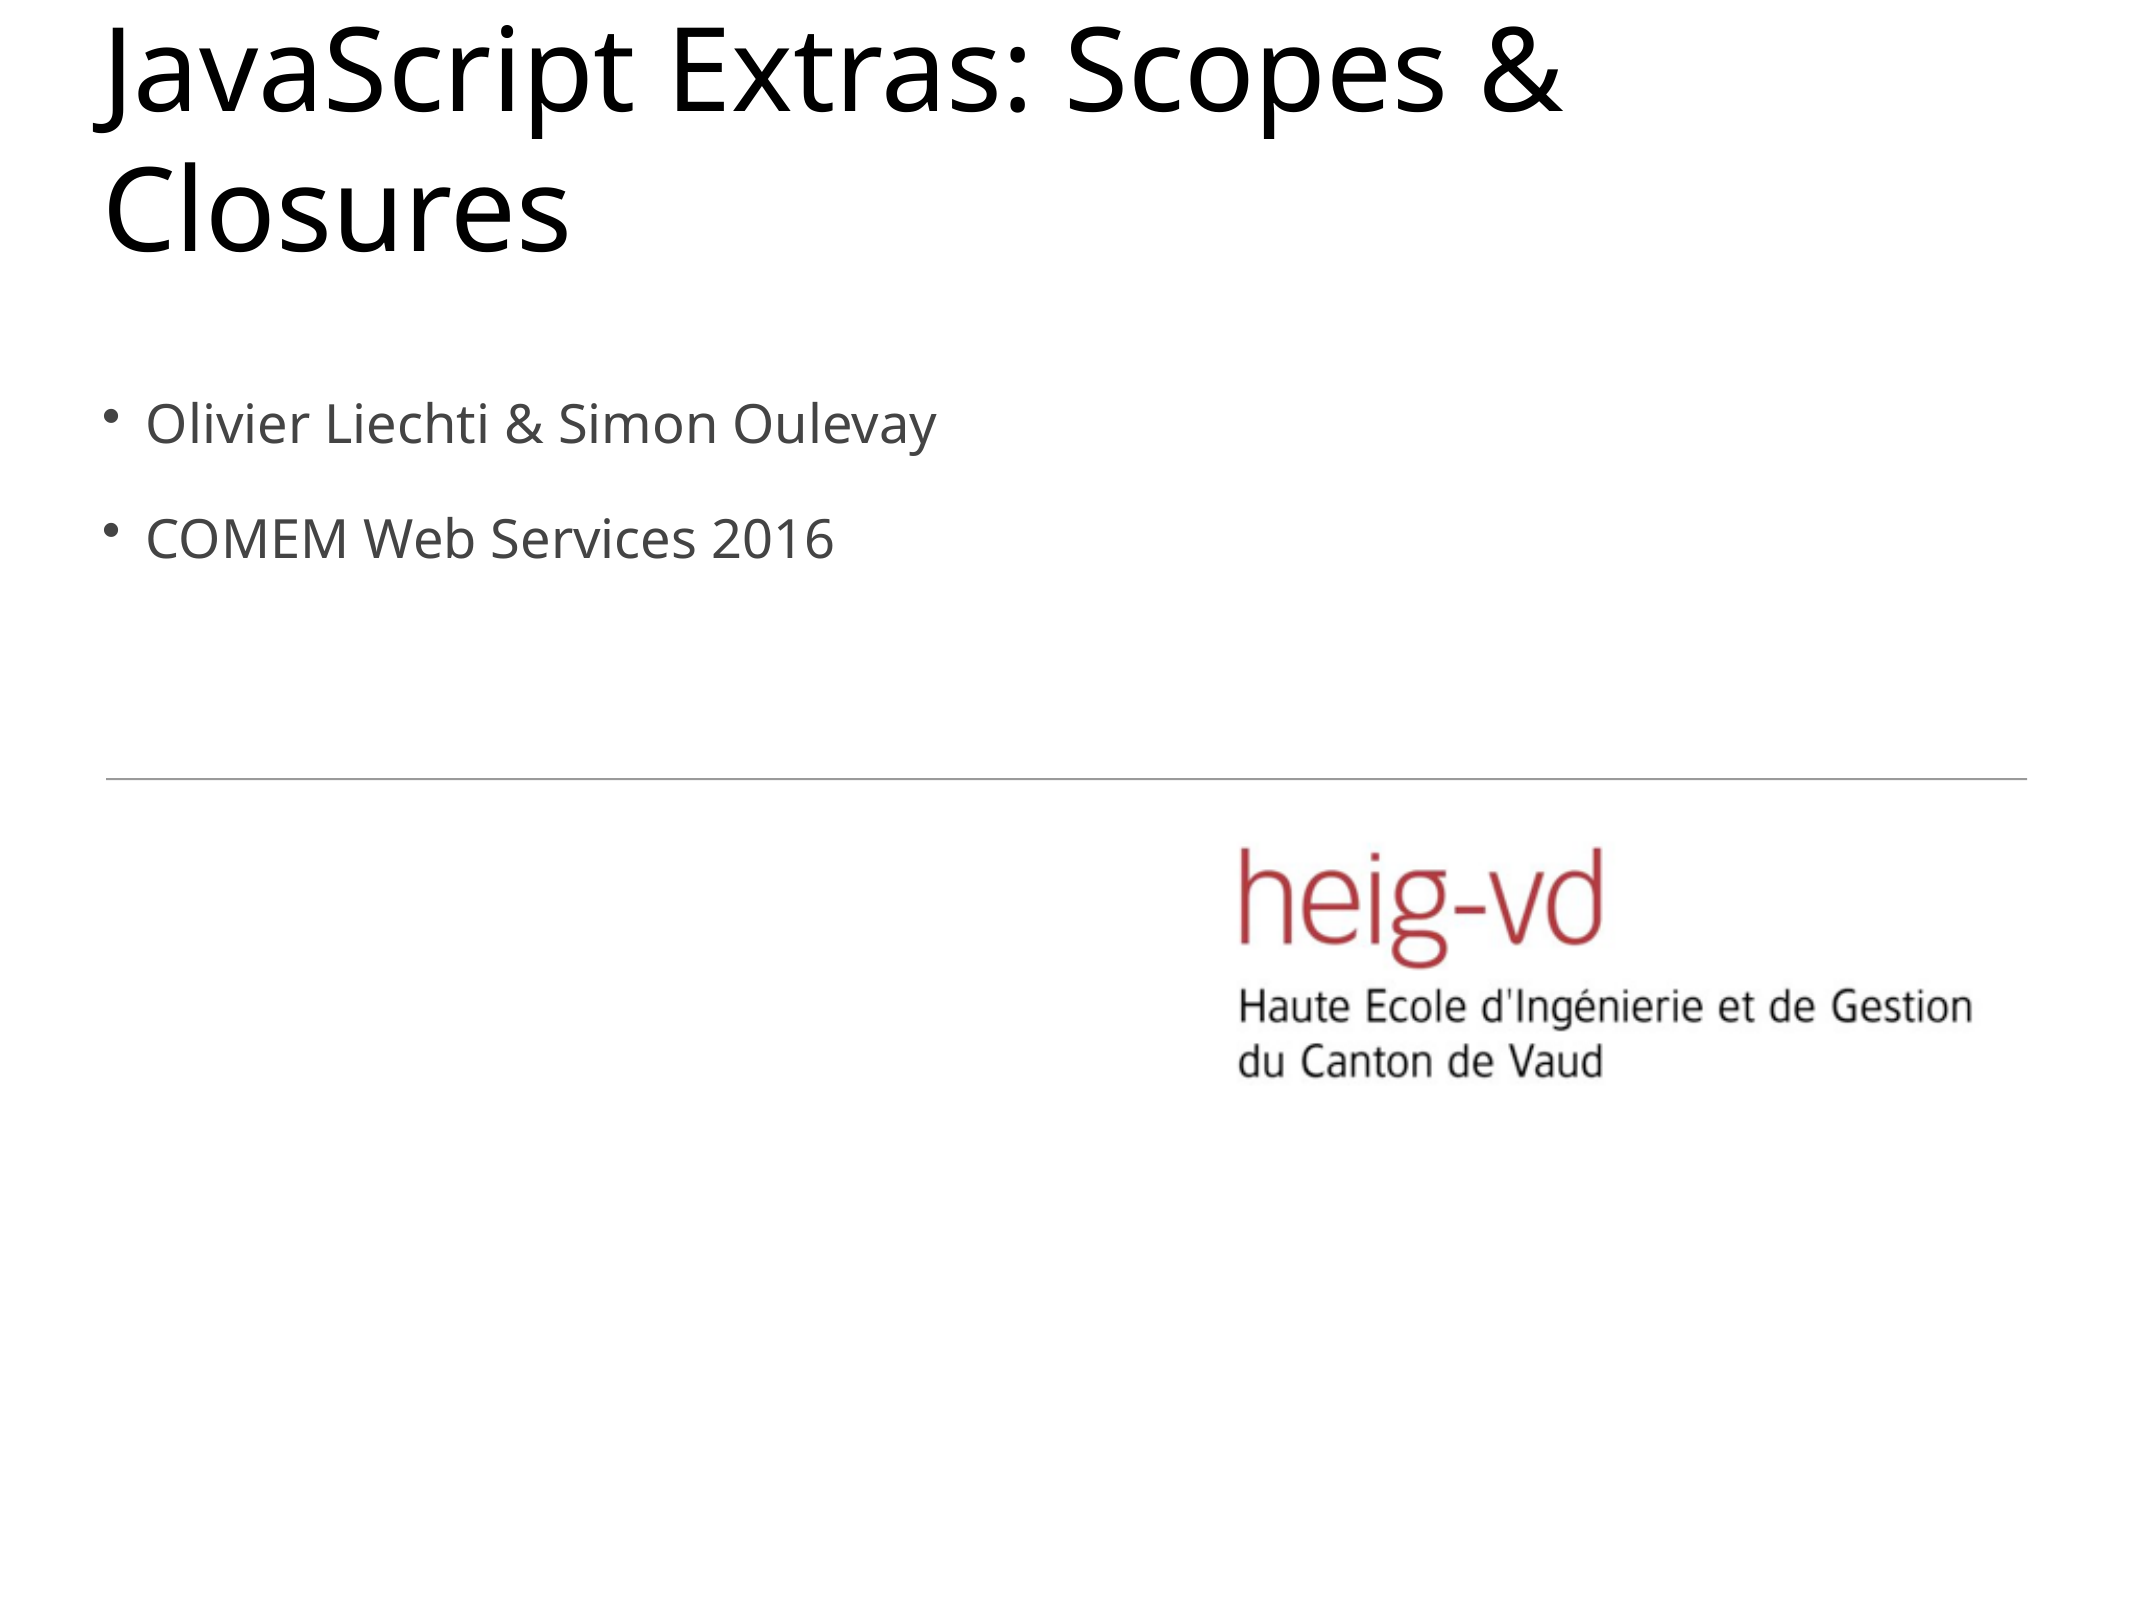

# JavaScript Extras: Scopes & Closures
Olivier Liechti & Simon Oulevay
COMEM Web Services 2016